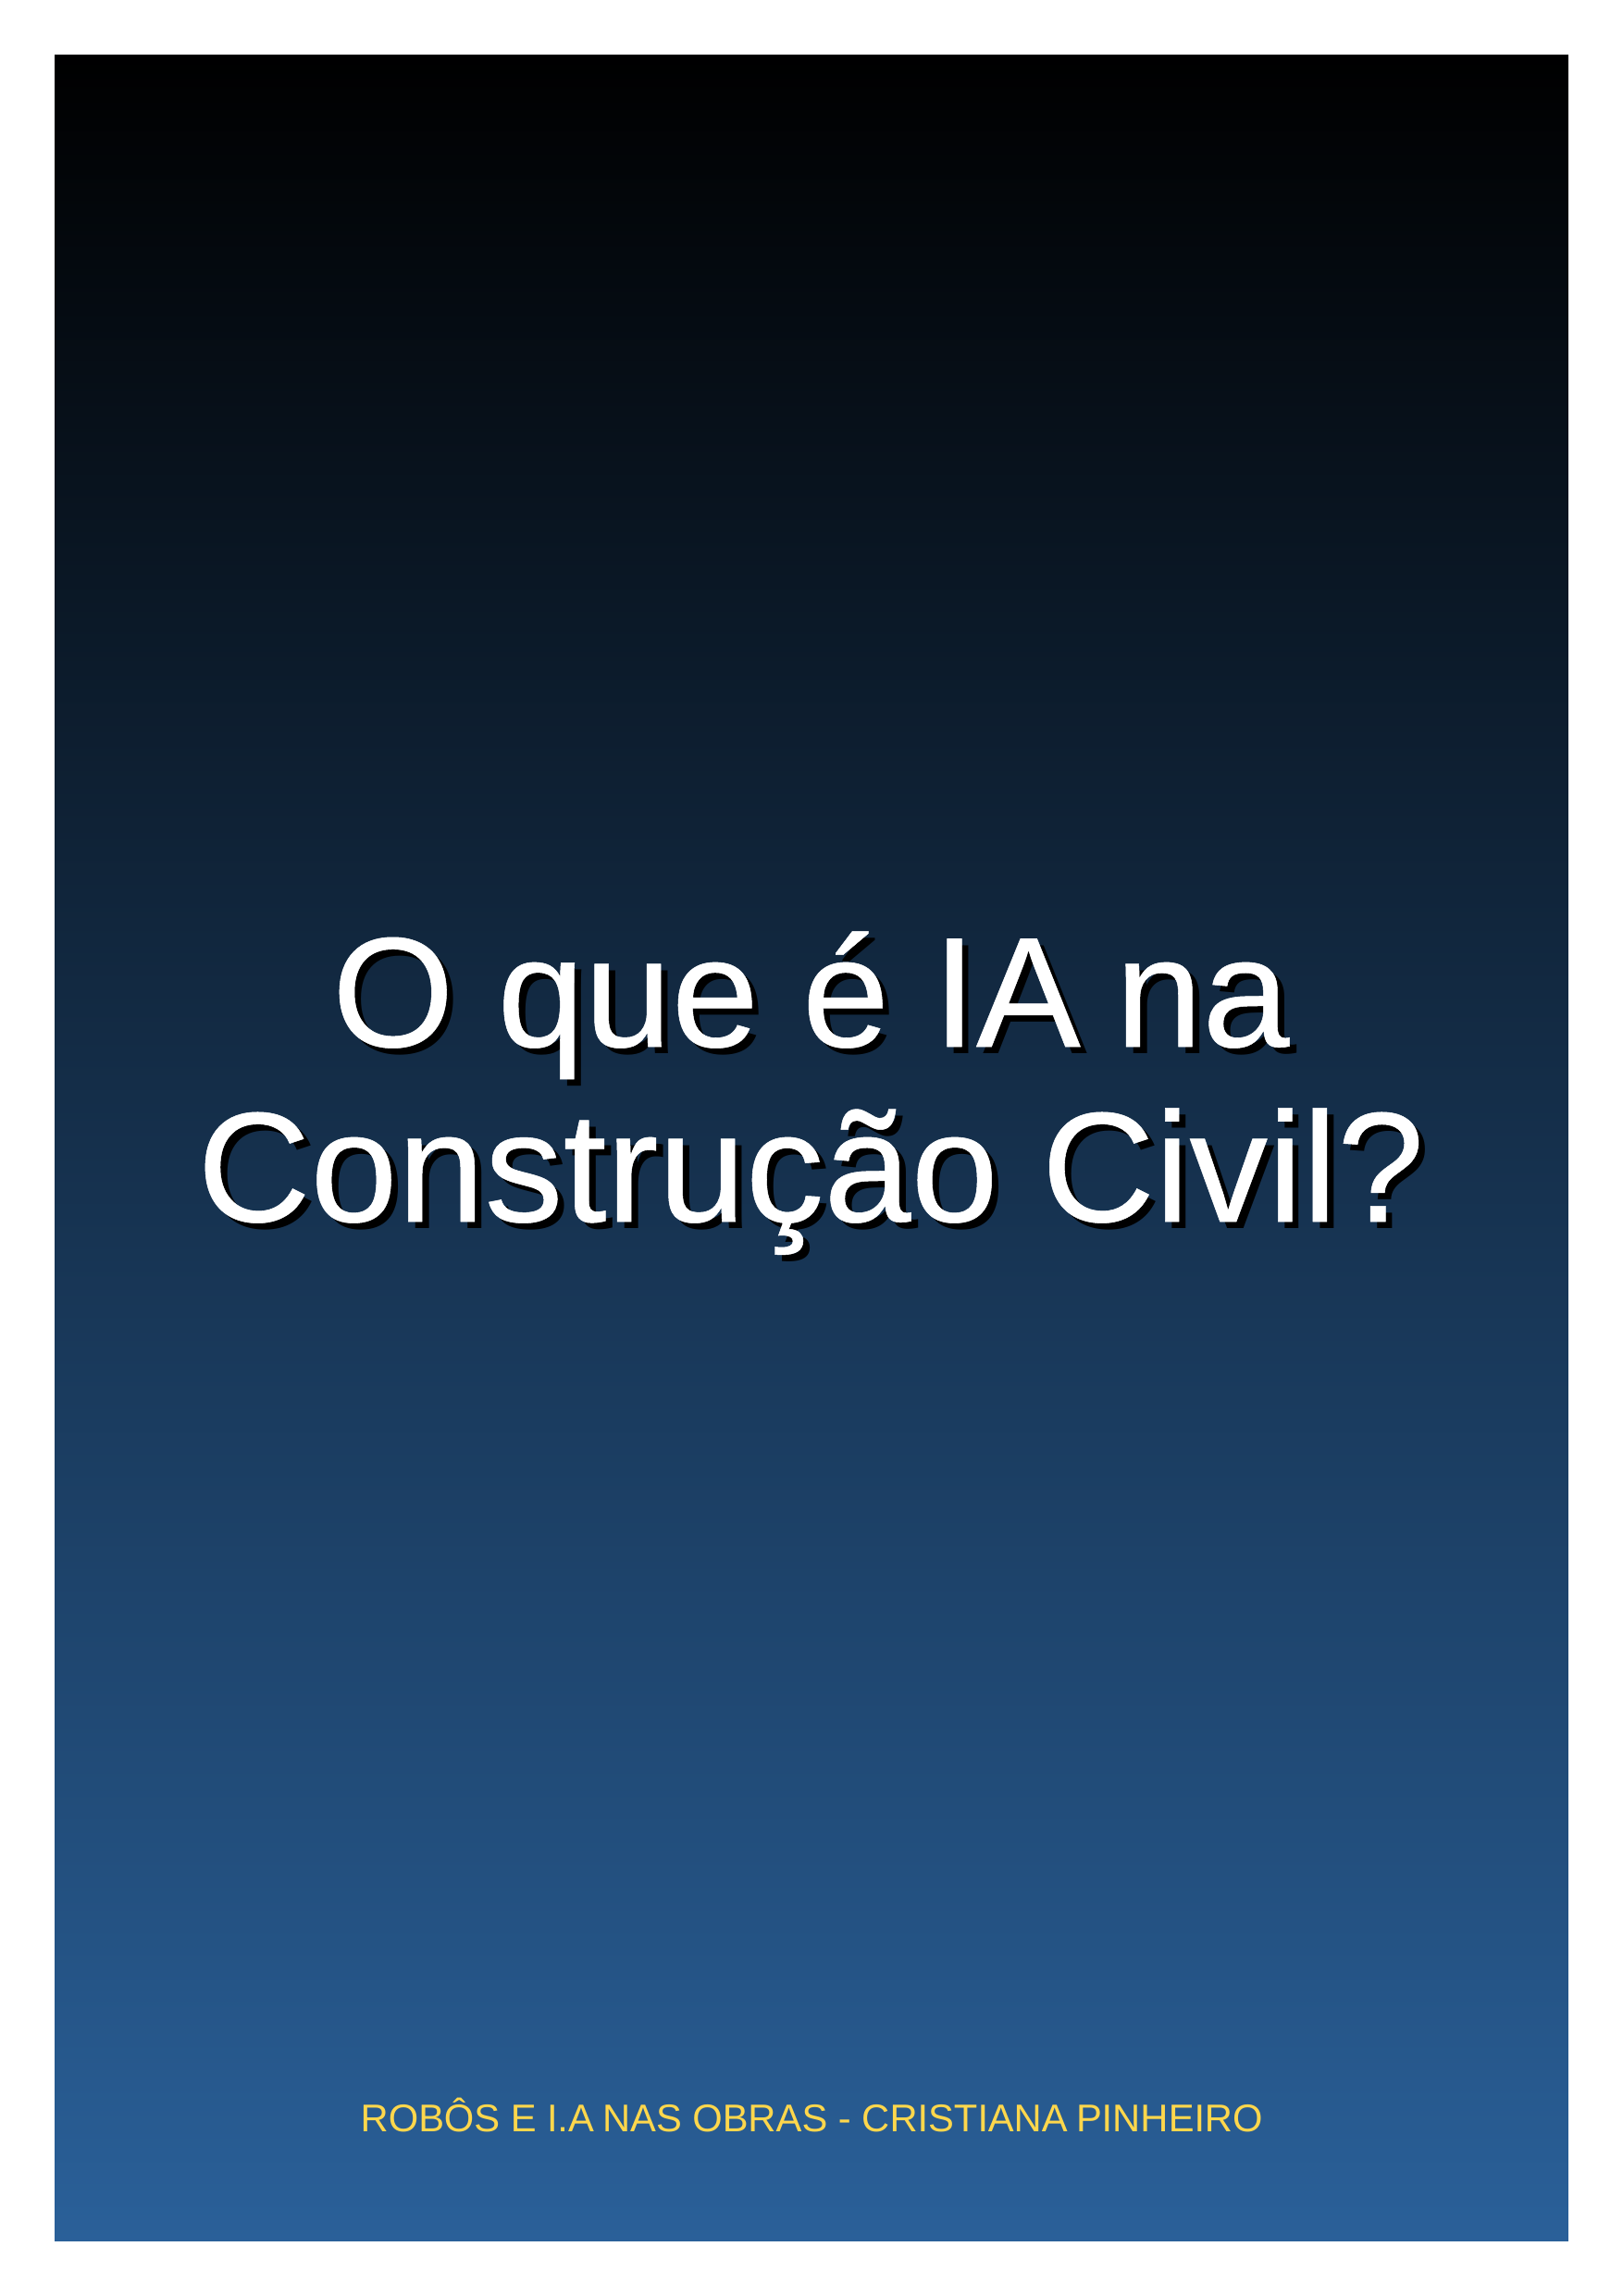

# O que é IA na Construção Civil?
Robôs e I.A nas Obras - Cristiana Pinheiro